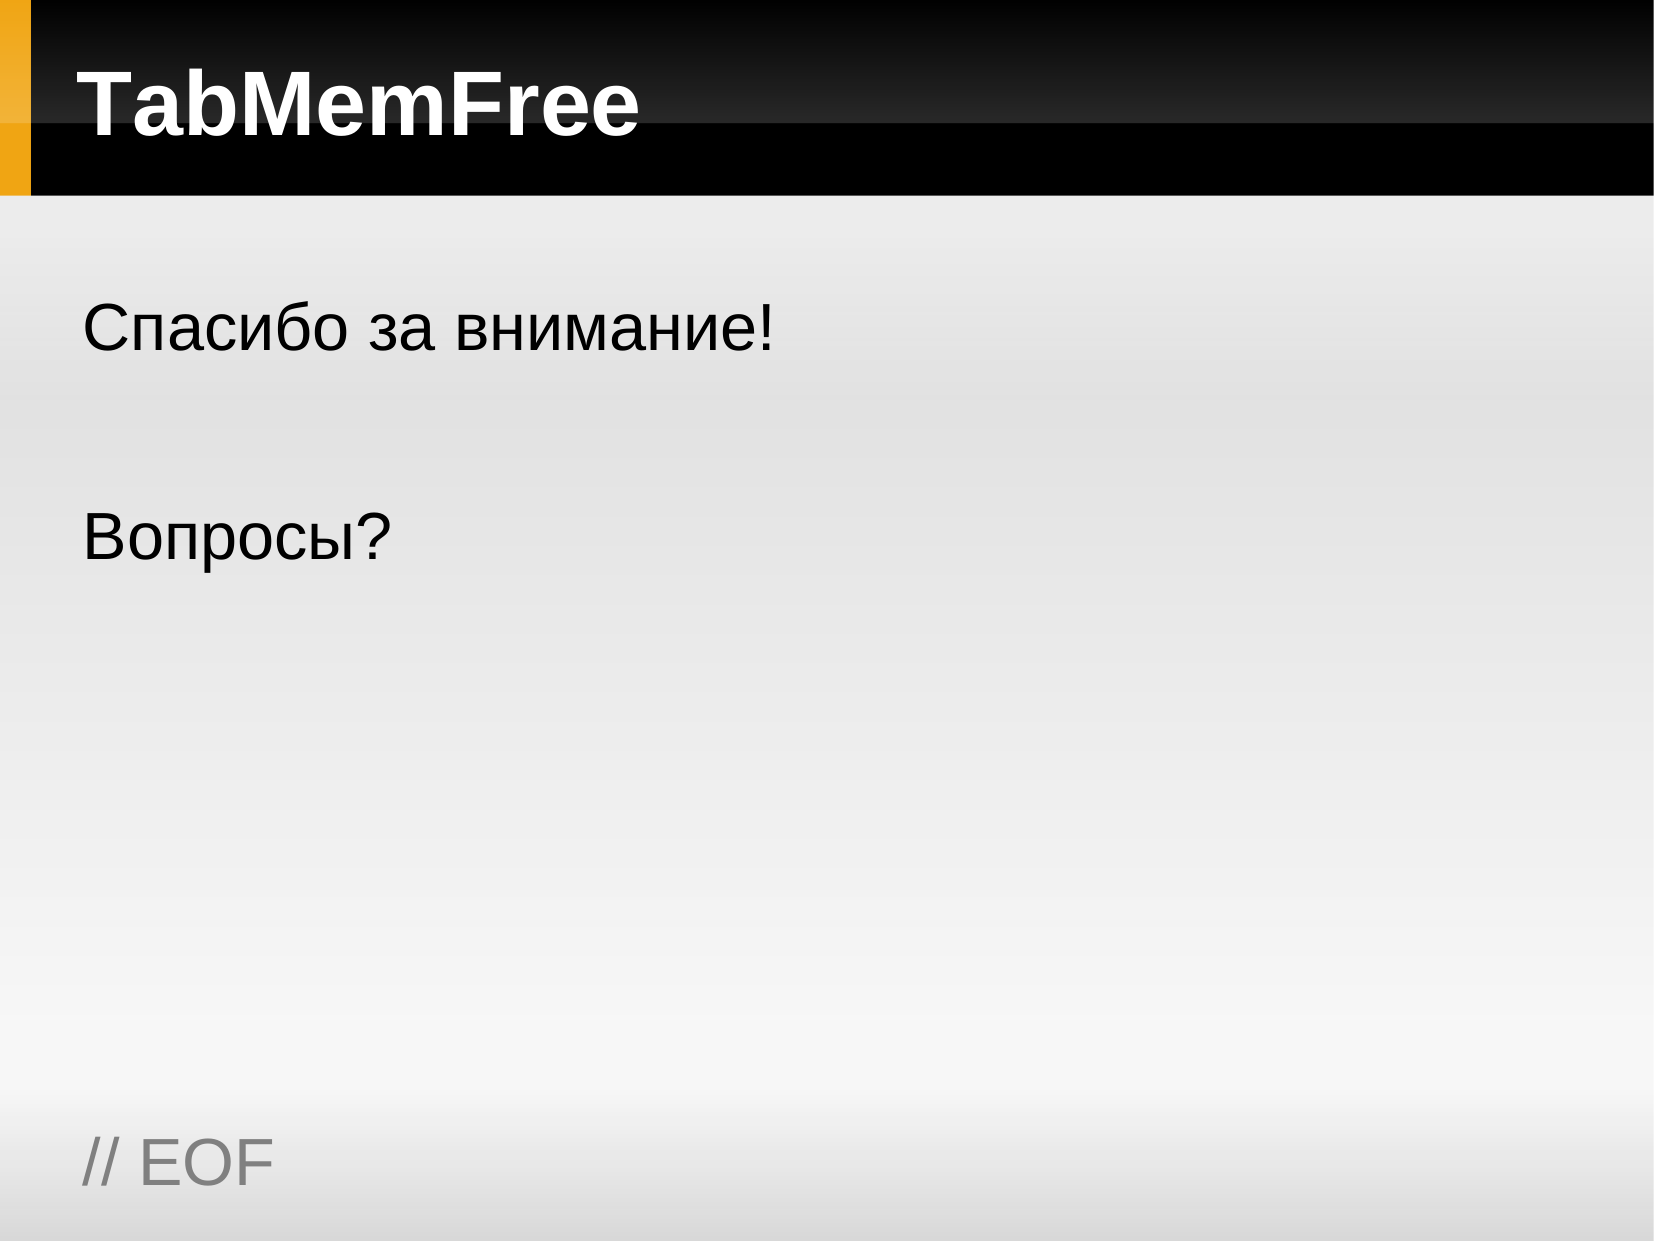

# TabMemFree
Спасибо за внимание!
Вопросы?
// EOF